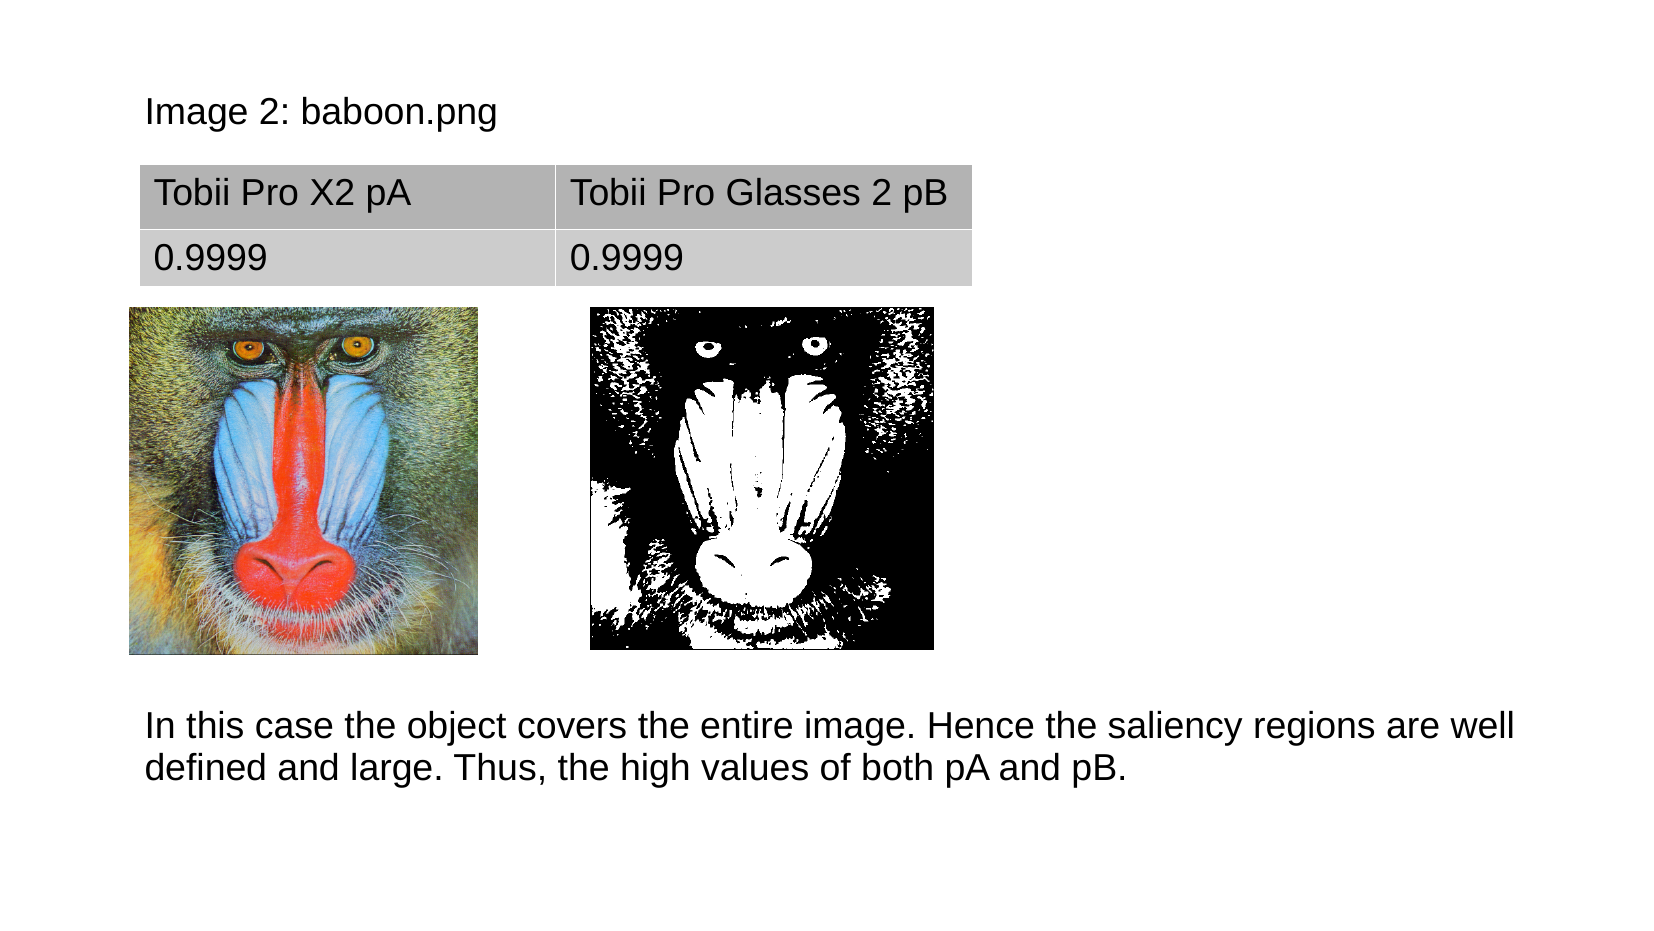

Image 2: baboon.png
| Tobii Pro X2 pA | Tobii Pro Glasses 2 pB |
| --- | --- |
| 0.9999 | 0.9999 |
In this case the object covers the entire image. Hence the saliency regions are well defined and large. Thus, the high values of both pA and pB.